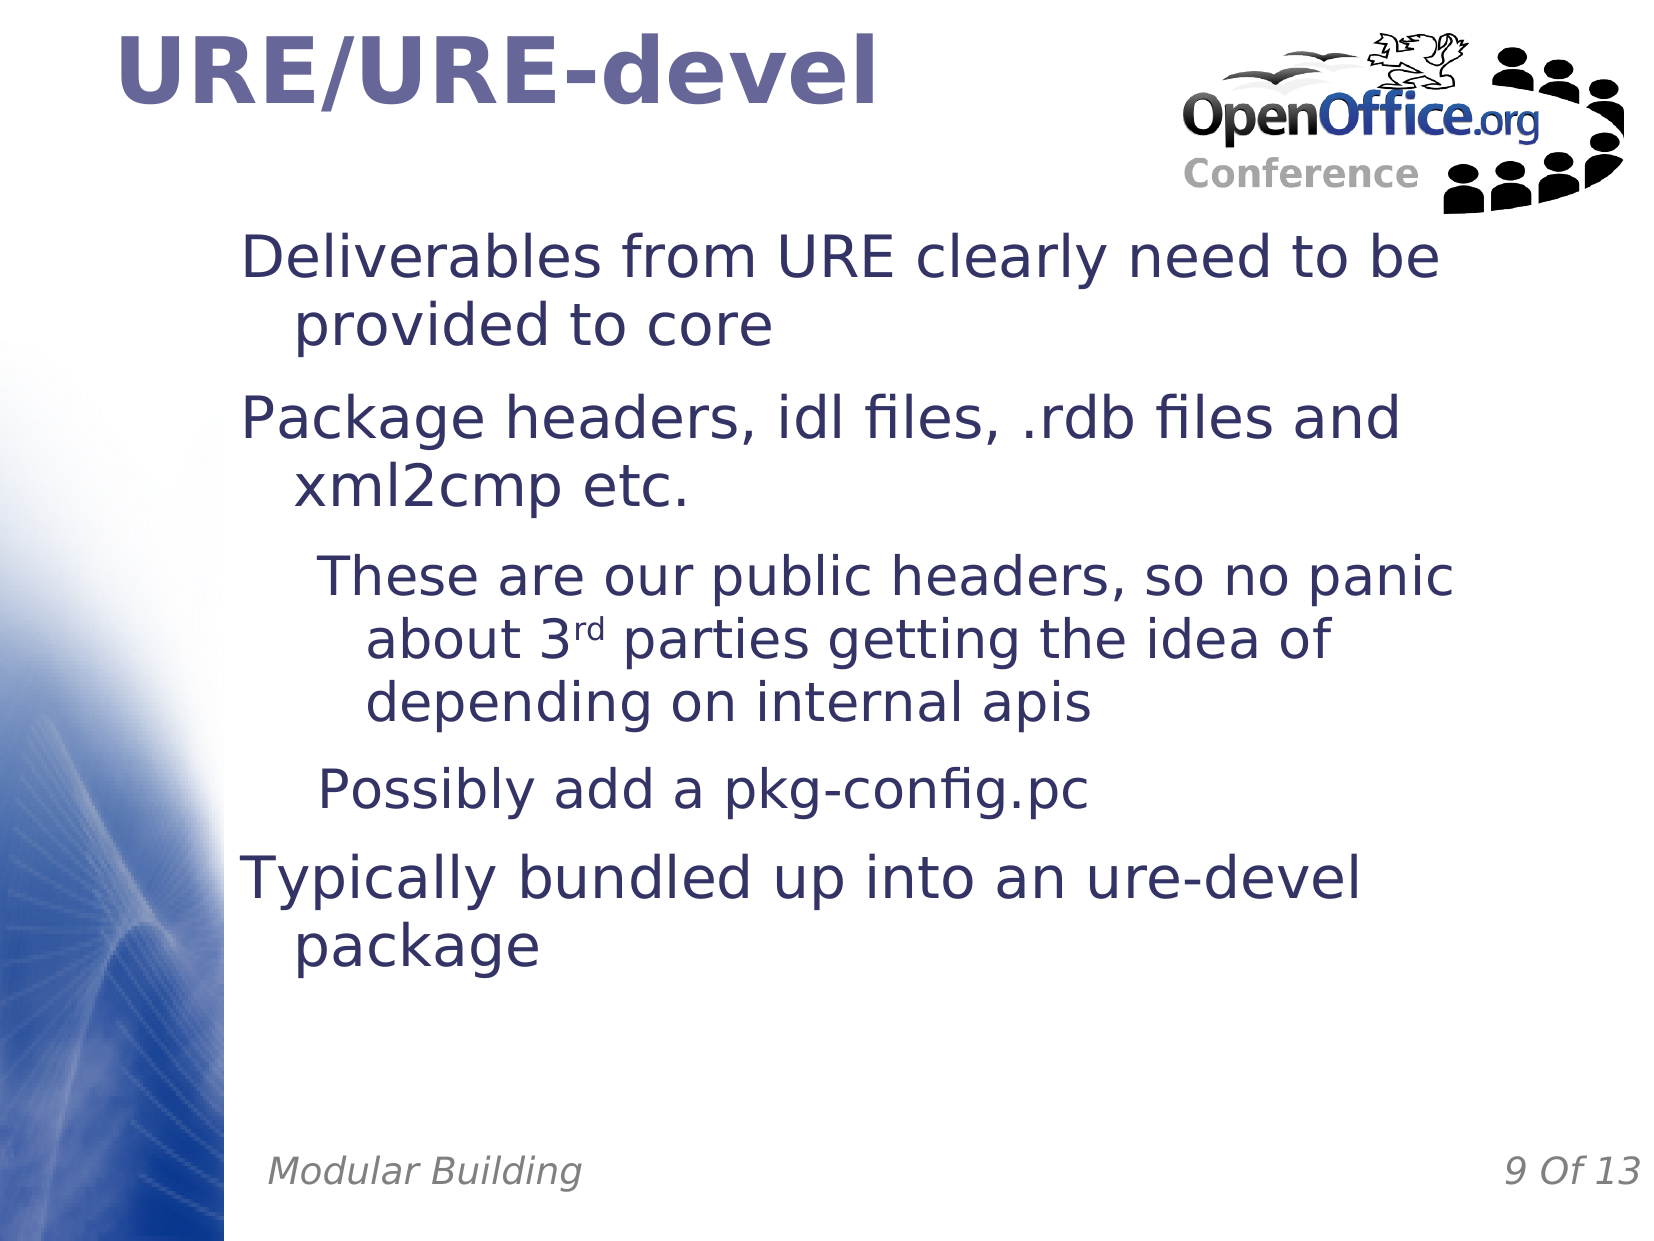

# URE/URE-devel
Deliverables from URE clearly need to be provided to core
Package headers, idl files, .rdb files and xml2cmp etc.
These are our public headers, so no panic about 3rd parties getting the idea of depending on internal apis
Possibly add a pkg-config.pc
Typically bundled up into an ure-devel package